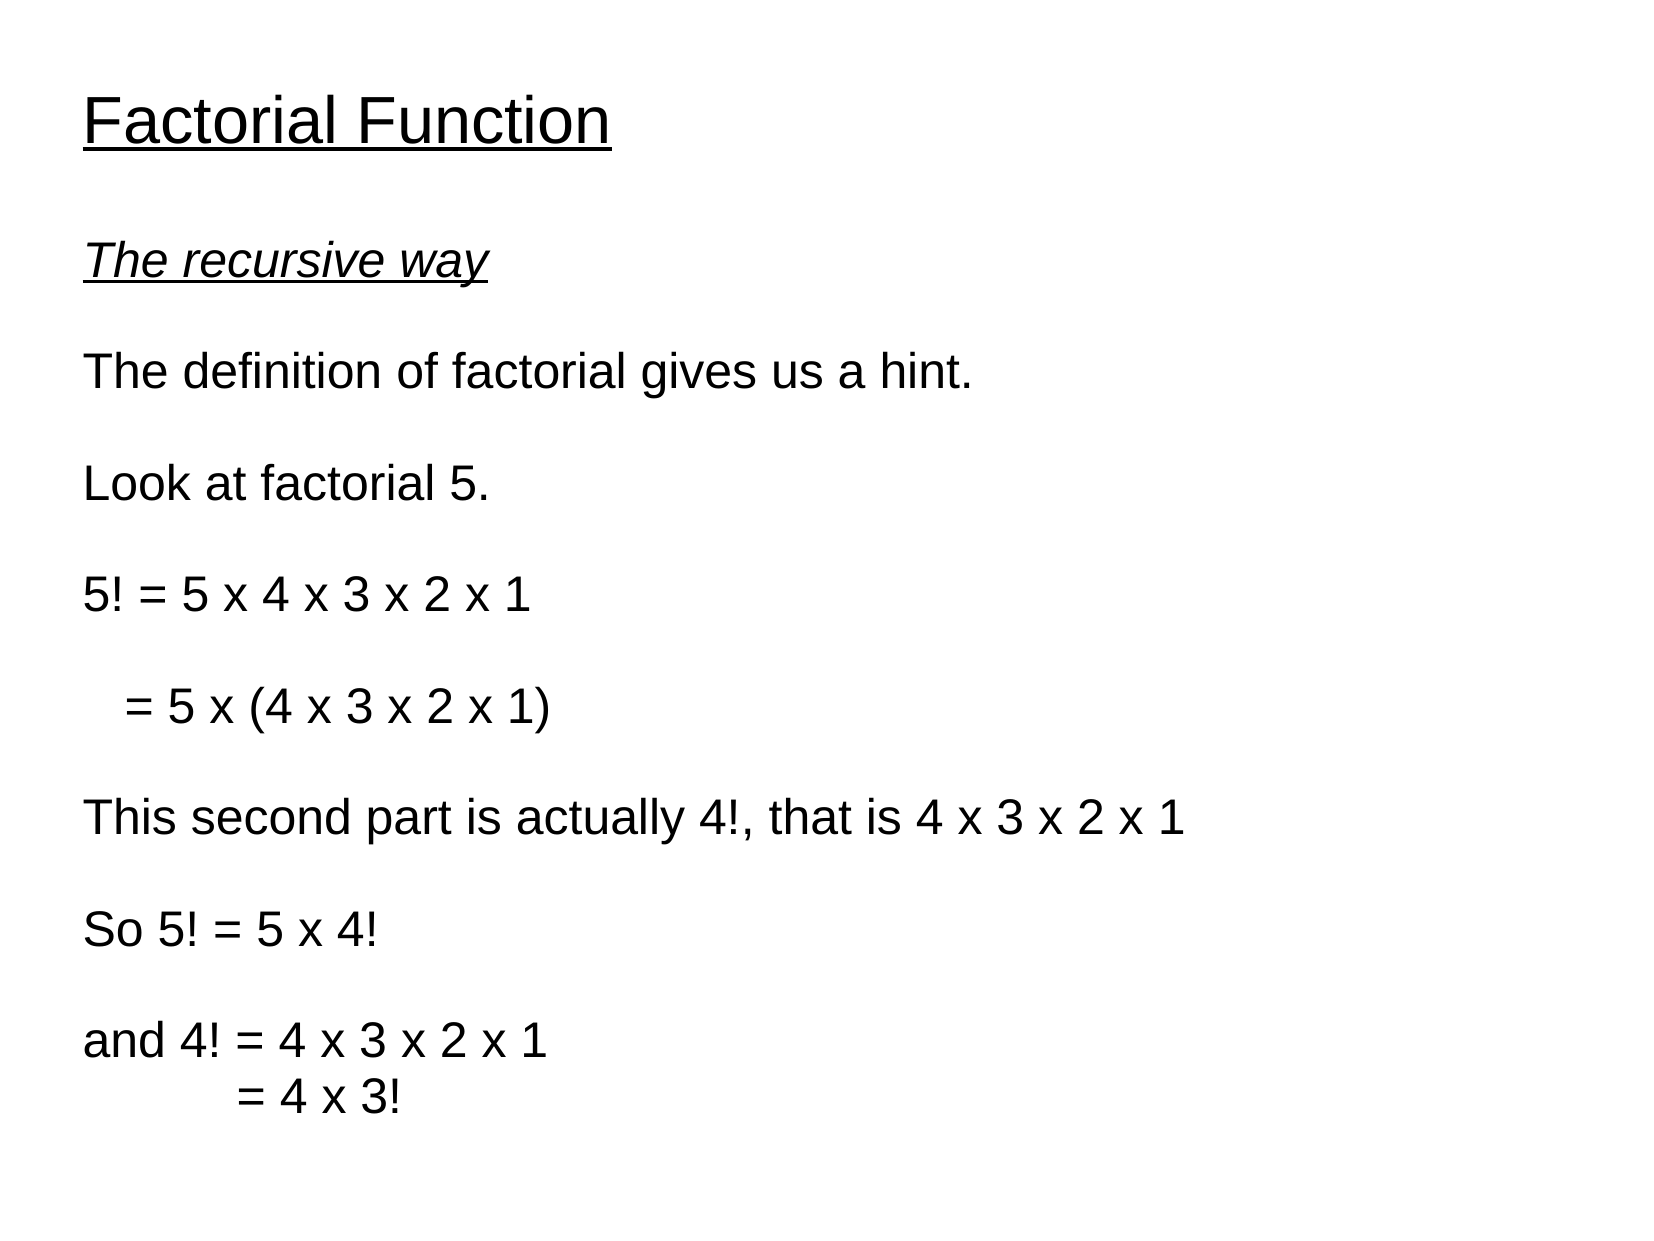

# Factorial Function
The recursive way
The definition of factorial gives us a hint.
Look at factorial 5.
5! = 5 x 4 x 3 x 2 x 1
 = 5 x (4 x 3 x 2 x 1)
This second part is actually 4!, that is 4 x 3 x 2 x 1
So 5! = 5 x 4!
and 4! = 4 x 3 x 2 x 1
 = 4 x 3!